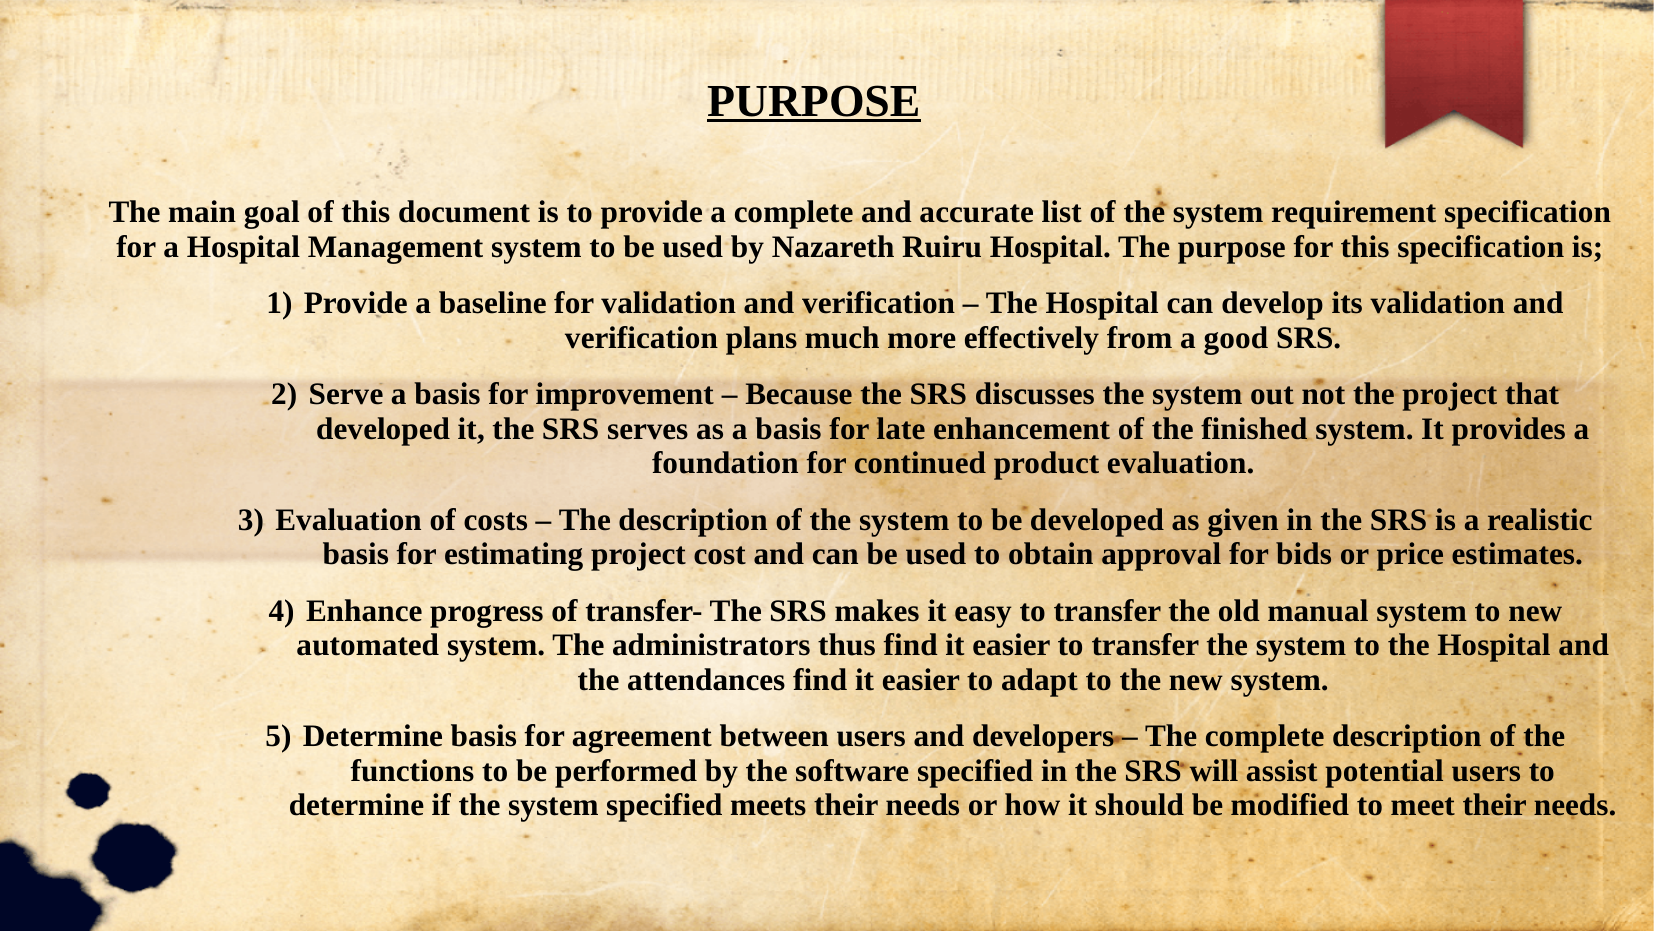

# PURPOSE
The main goal of this document is to provide a complete and accurate list of the system requirement specification for a Hospital Management system to be used by Nazareth Ruiru Hospital. The purpose for this specification is;
Provide a baseline for validation and verification – The Hospital can develop its validation and verification plans much more effectively from a good SRS.
Serve a basis for improvement – Because the SRS discusses the system out not the project that developed it, the SRS serves as a basis for late enhancement of the finished system. It provides a foundation for continued product evaluation.
Evaluation of costs – The description of the system to be developed as given in the SRS is a realistic basis for estimating project cost and can be used to obtain approval for bids or price estimates.
Enhance progress of transfer- The SRS makes it easy to transfer the old manual system to new automated system. The administrators thus find it easier to transfer the system to the Hospital and the attendances find it easier to adapt to the new system.
Determine basis for agreement between users and developers – The complete description of the functions to be performed by the software specified in the SRS will assist potential users to determine if the system specified meets their needs or how it should be modified to meet their needs.